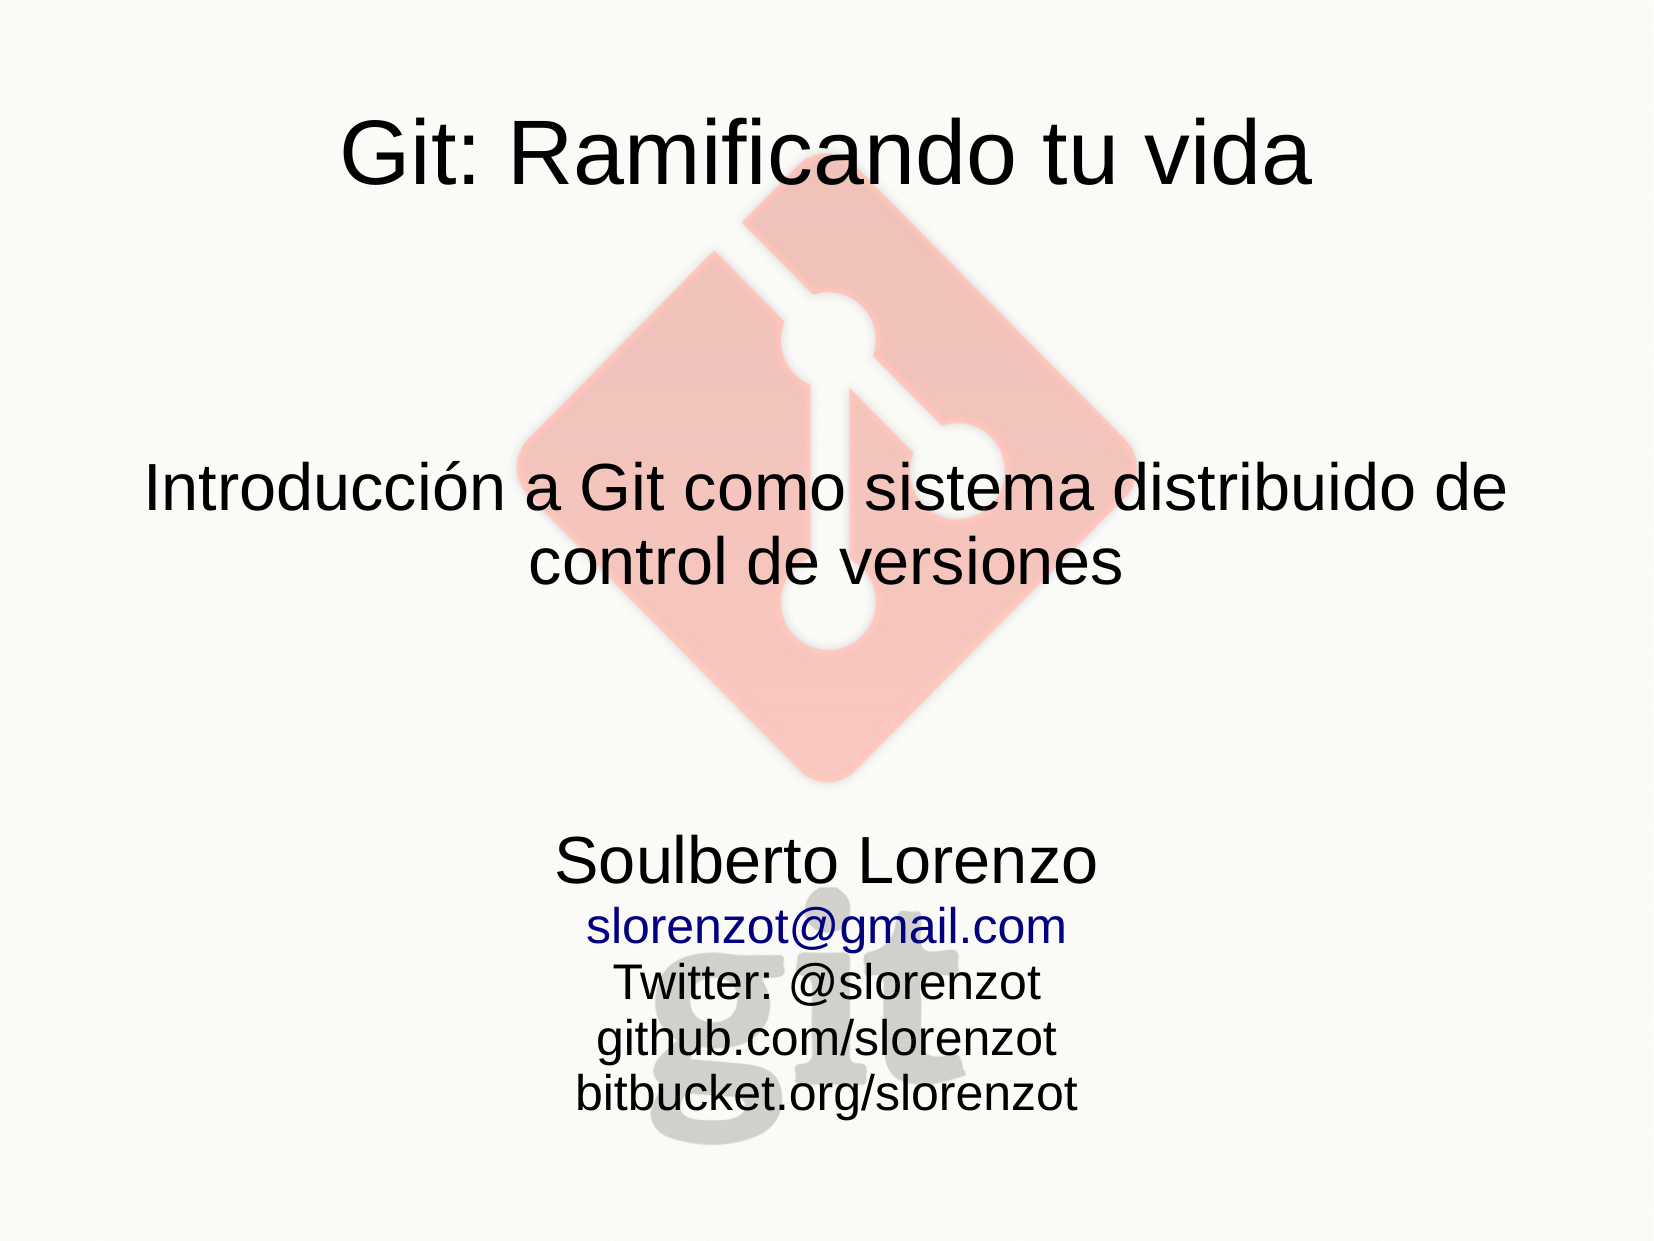

# Git: Ramificando tu vida
Introducción a Git como sistema distribuido de control de versiones
Soulberto Lorenzo
slorenzot@gmail.com
Twitter: @slorenzot
github.com/slorenzot
bitbucket.org/slorenzot